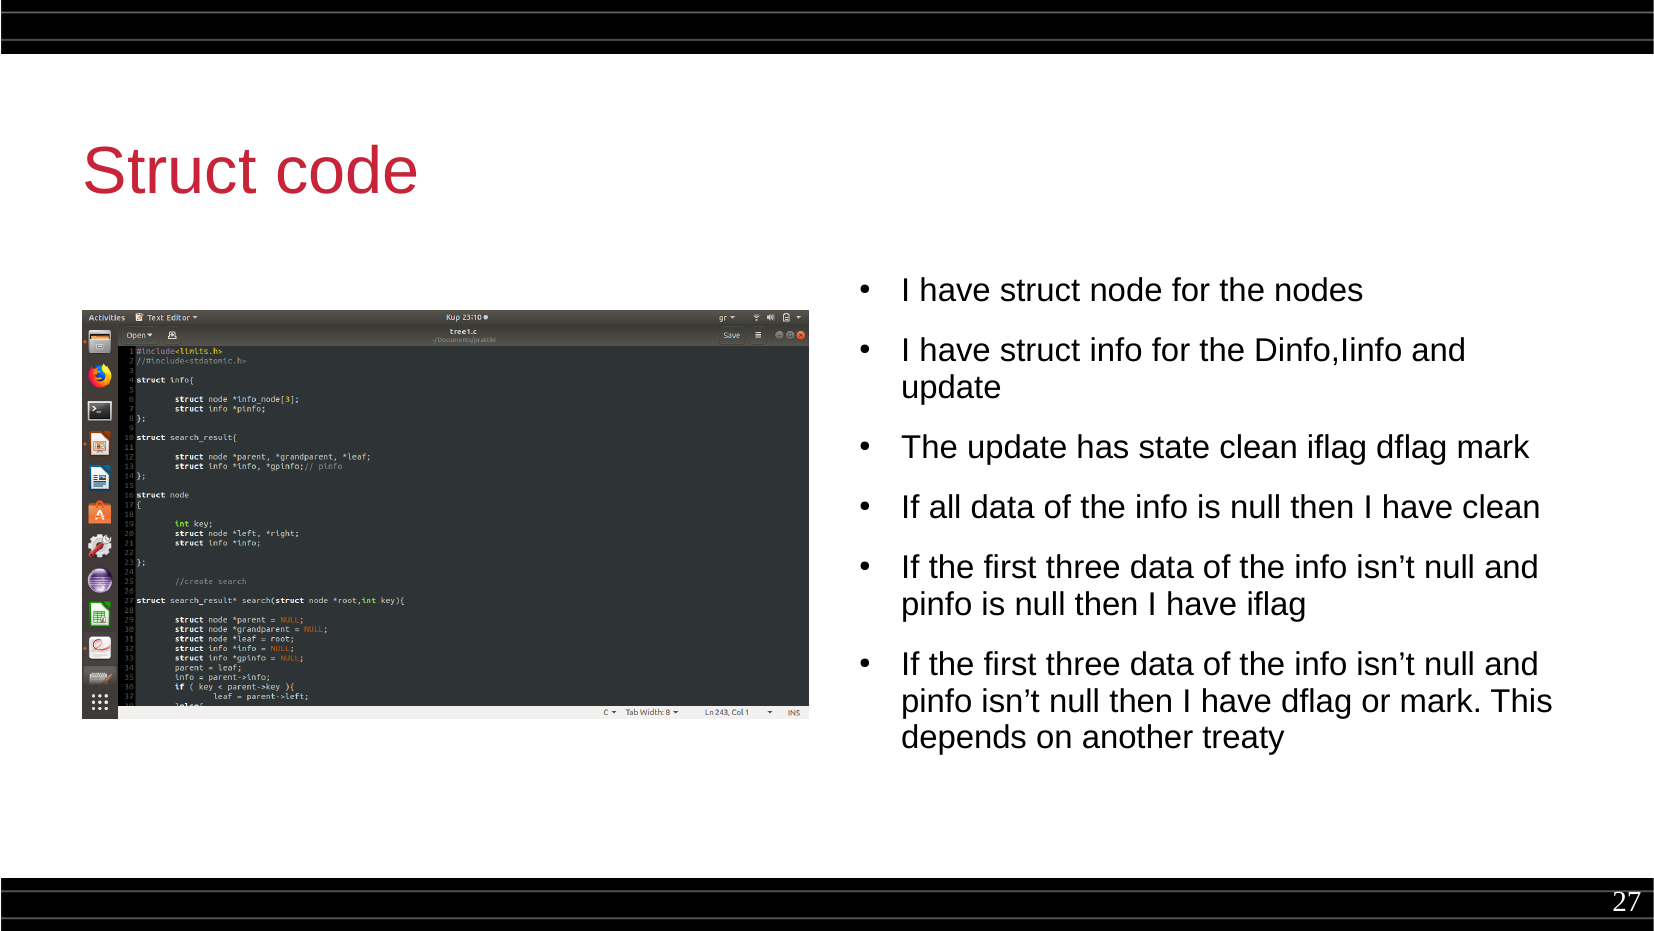

# Struct code
I have struct node for the nodes
I have struct info for the Dinfo,Iinfo and update
The update has state clean iflag dflag mark
If all data of the info is null then I have clean
If the first three data of the info isn’t null and pinfo is null then I have iflag
If the first three data of the info isn’t null and pinfo isn’t null then I have dflag or mark. This depends on another treaty